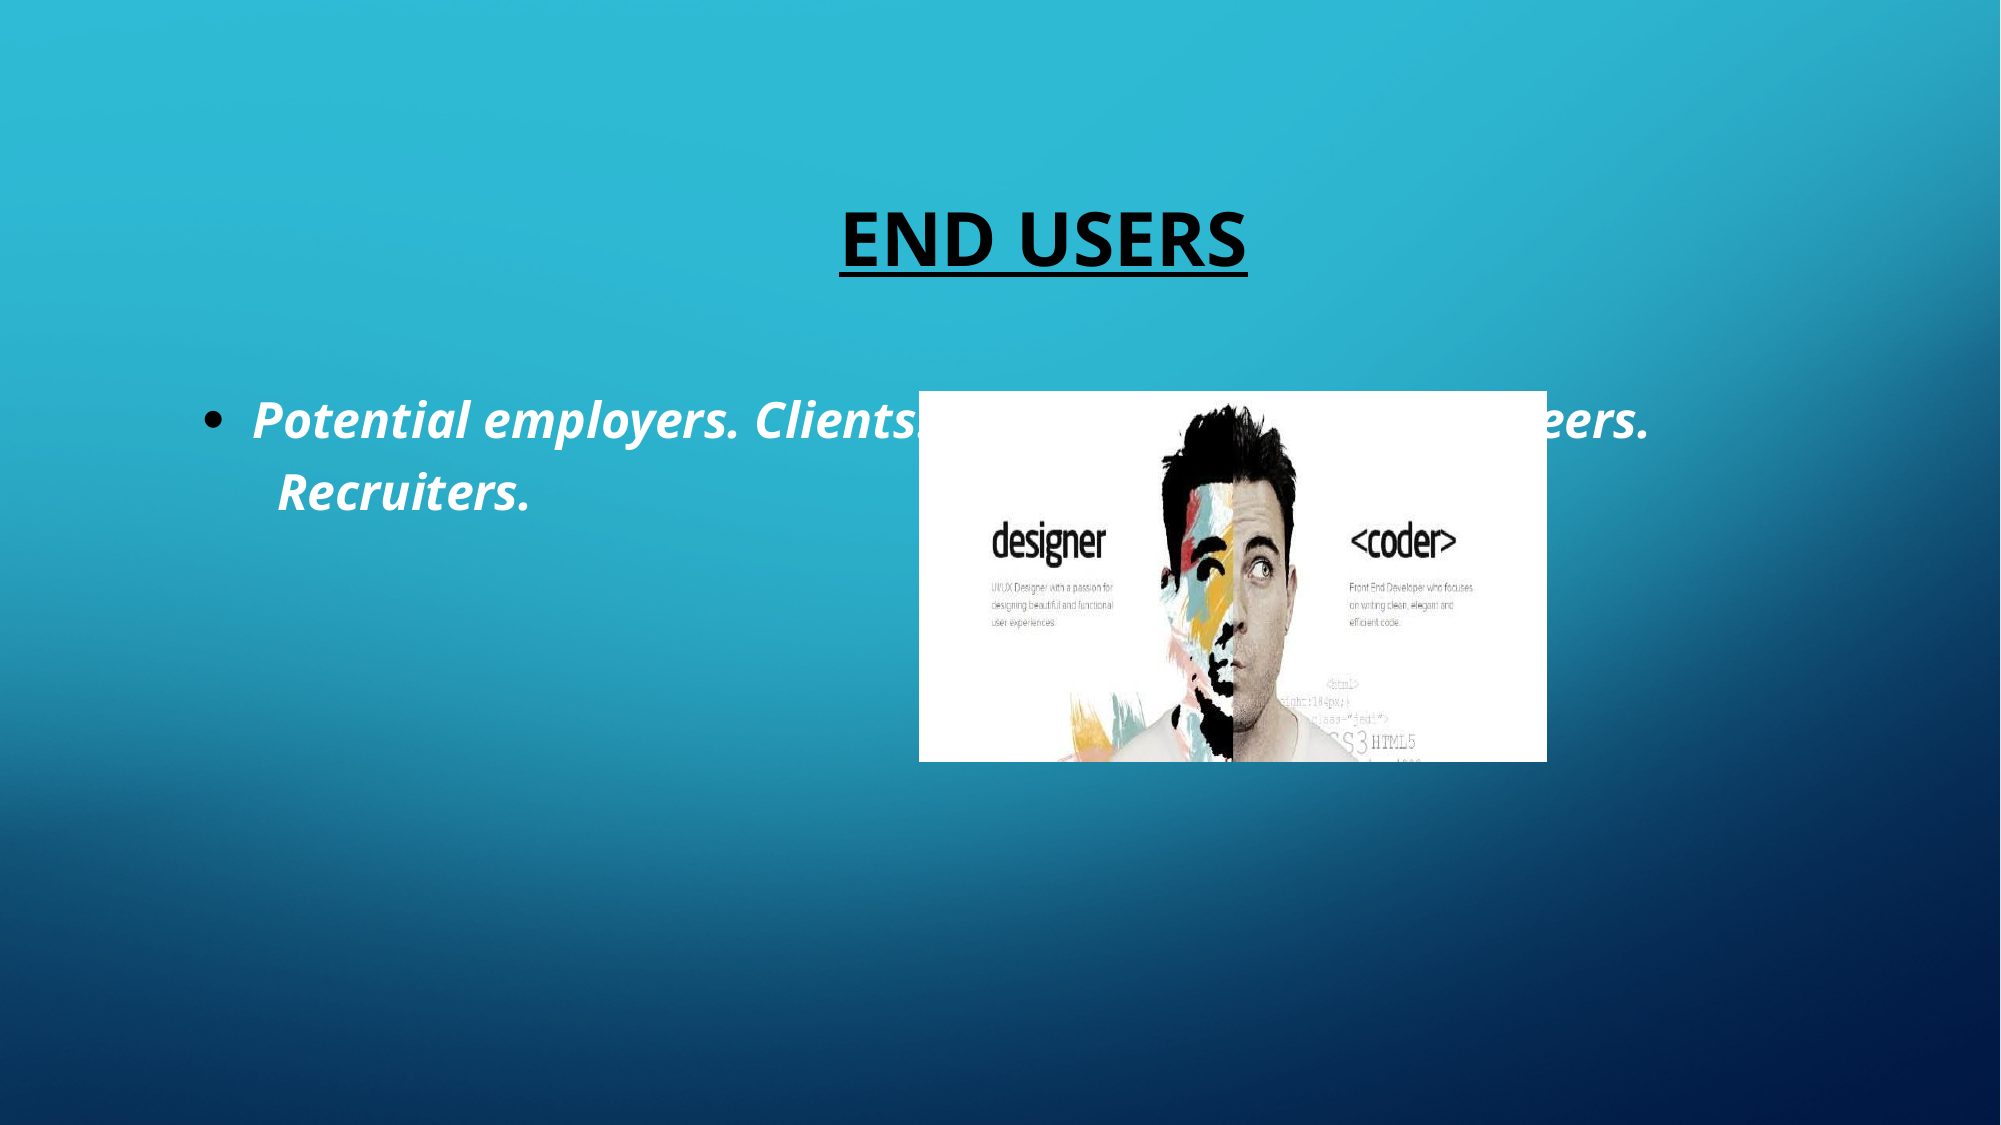

# End userS
 Potential employers. Clients. Collaborators. Industry peers. Recruiters.